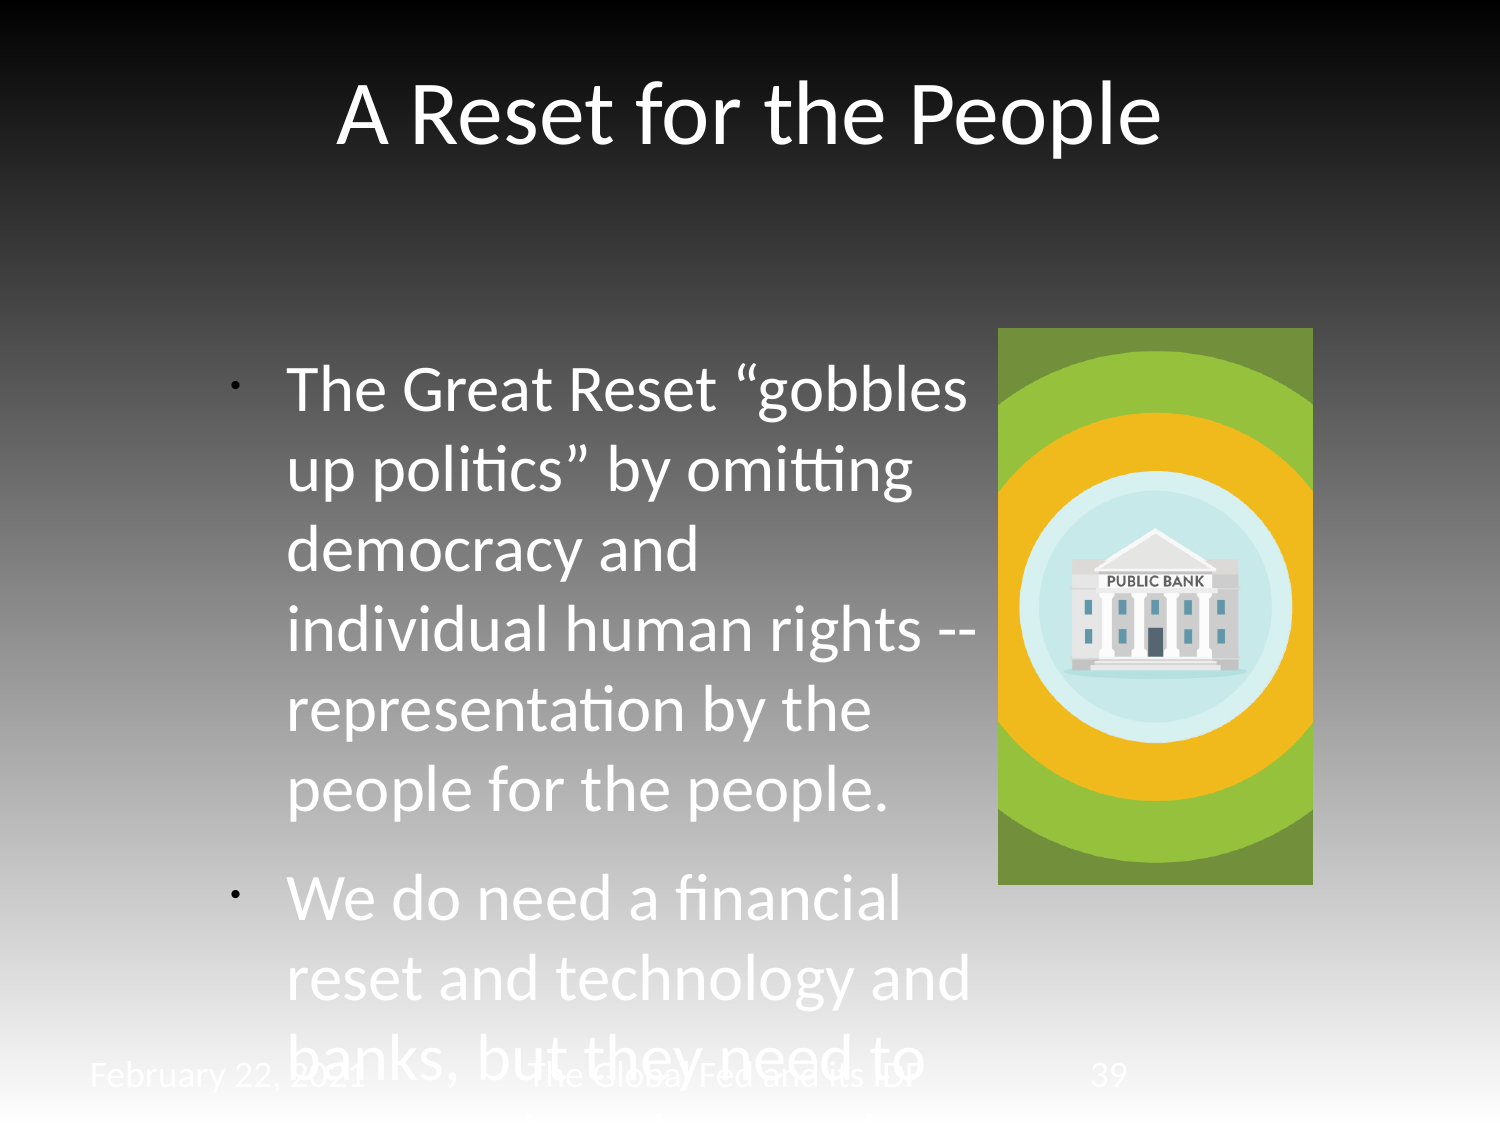

# A Reset for the People
The Great Reset “gobbles up politics” by omitting democracy and individual human rights -- representation by the people for the people.
We do need a financial reset and technology and banks, but they need to serve rather than enslave the people.
How? First some financial history …
February 22, 2021
The Global Fed and its IDF